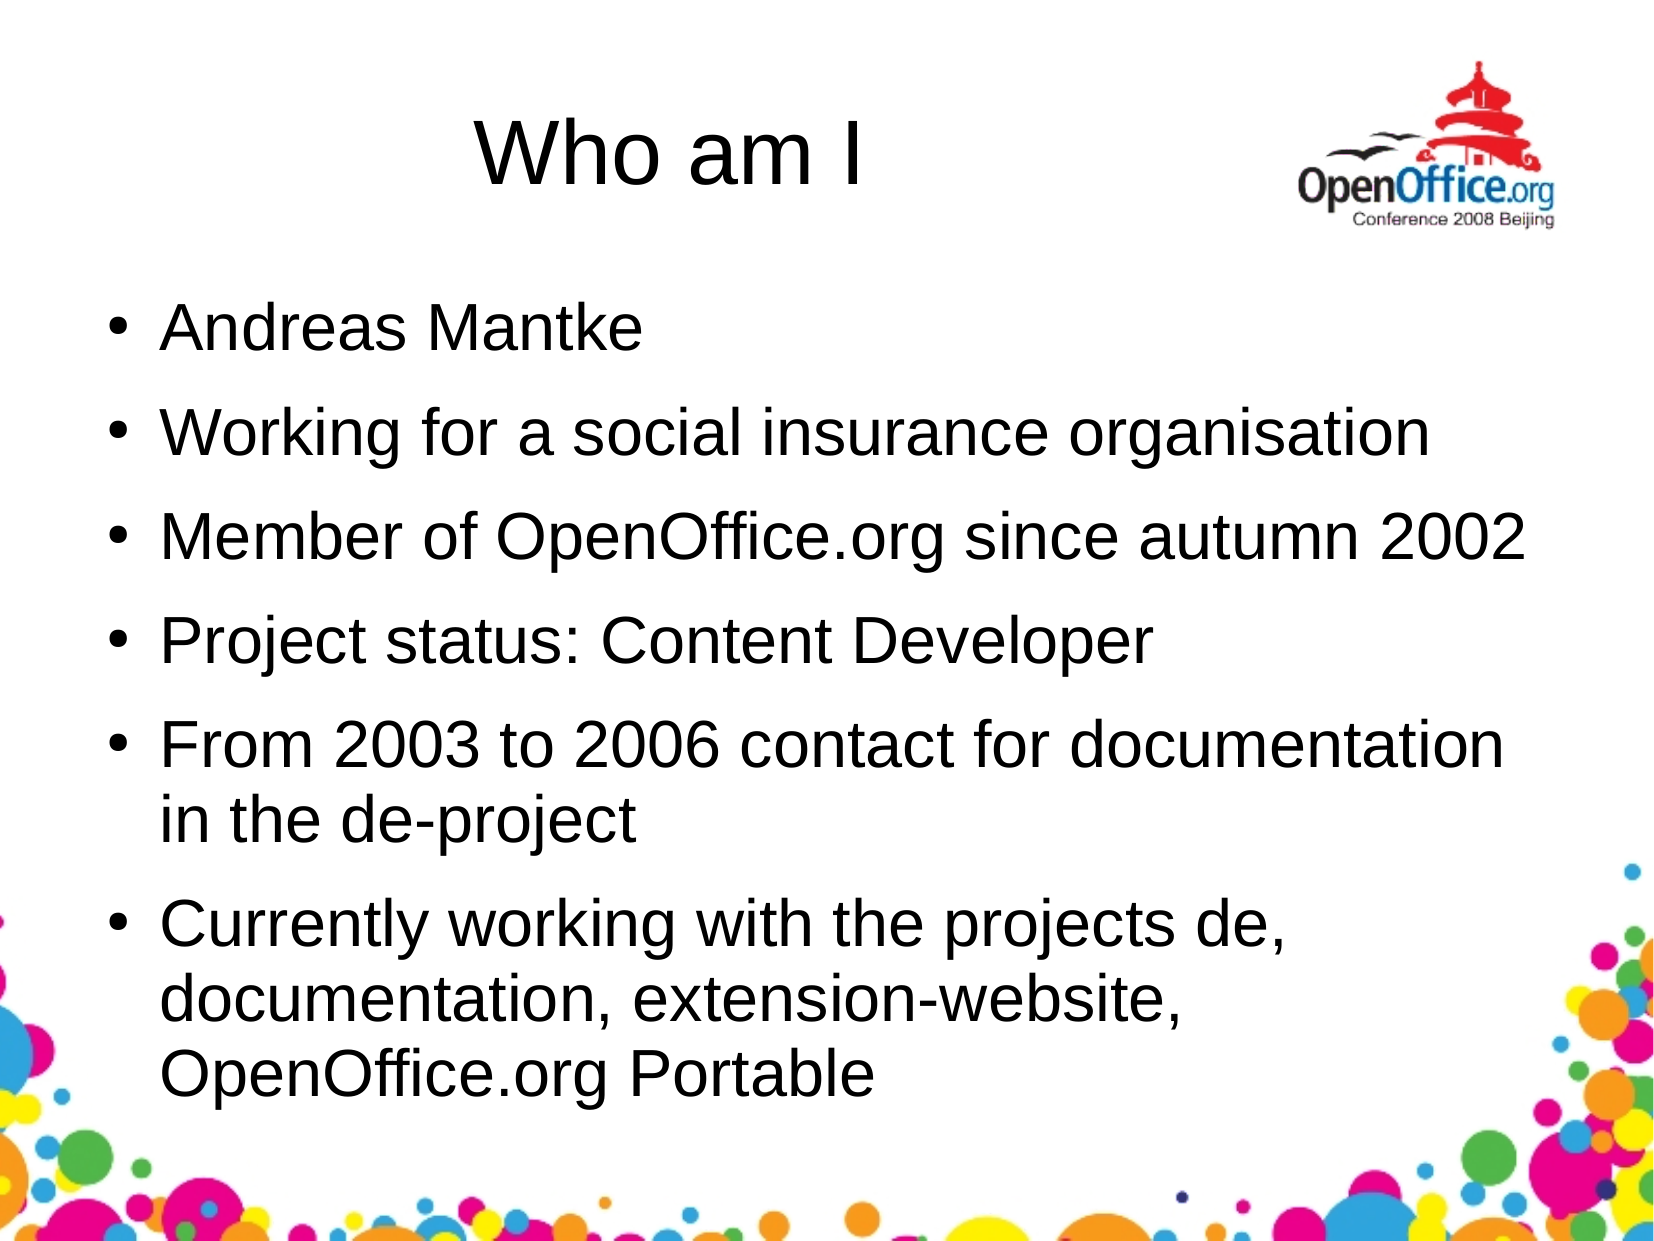

# Who am I
Andreas Mantke
Working for a social insurance organisation
Member of OpenOffice.org since autumn 2002
Project status: Content Developer
From 2003 to 2006 contact for documentation in the de-project
Currently working with the projects de, documentation, extension-website, OpenOffice.org Portable